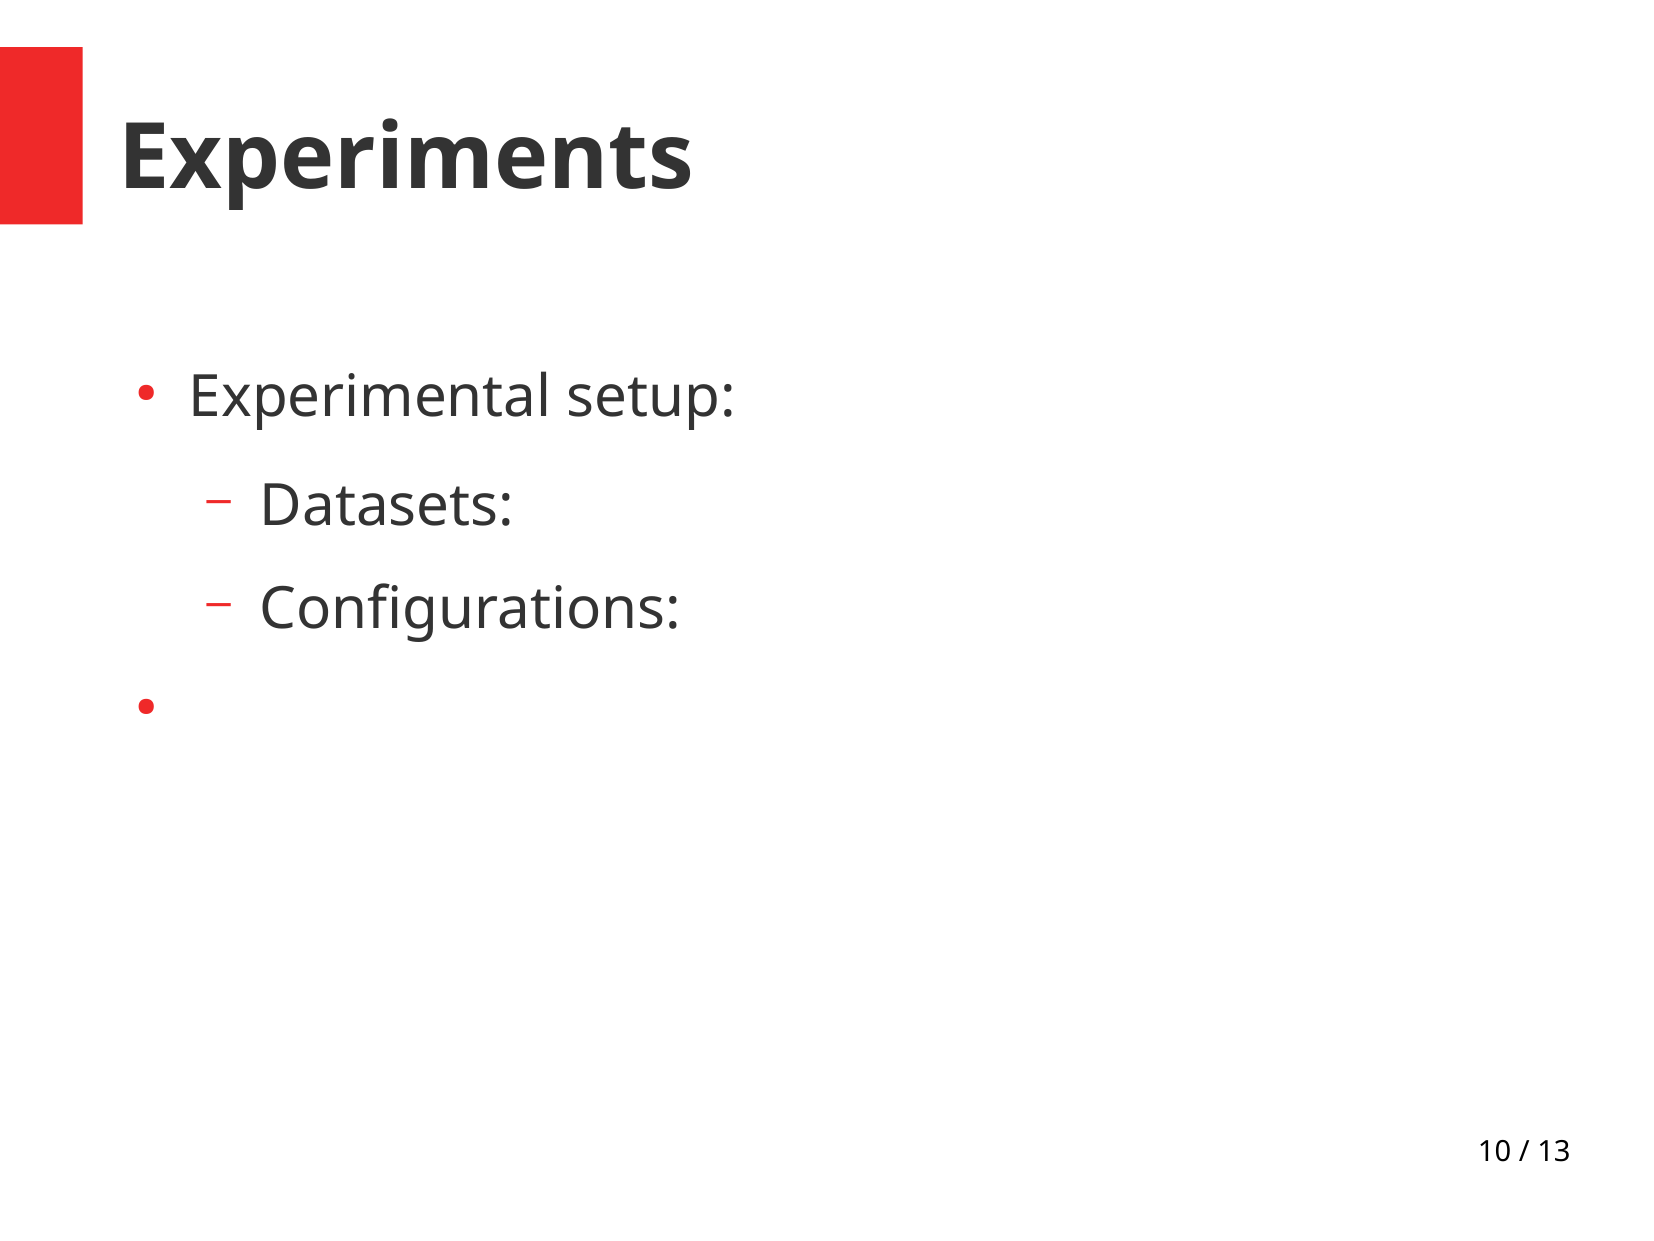

# Experiments
Experimental setup:
Datasets:
Configurations:
10